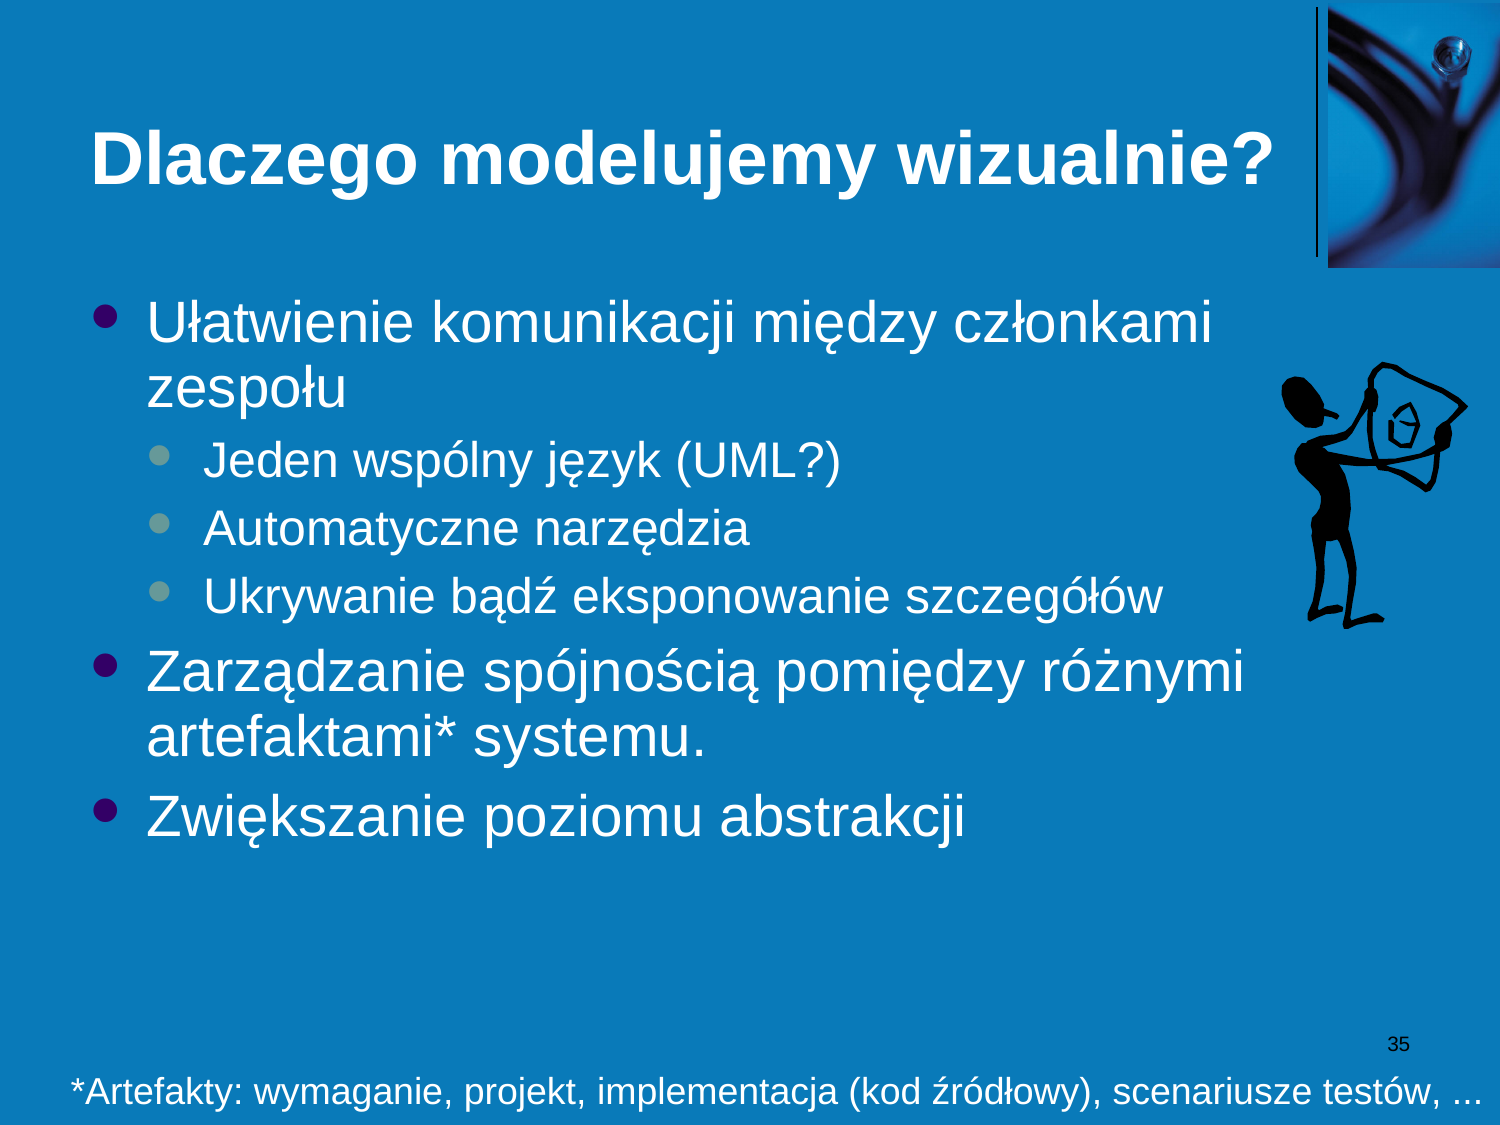

# Dlaczego modelujemy wizualnie?
Ułatwienie komunikacji między członkami zespołu
Jeden wspólny język (UML?)
Automatyczne narzędzia
Ukrywanie bądź eksponowanie szczegółów
Zarządzanie spójnością pomiędzy różnymi artefaktami* systemu.
Zwiększanie poziomu abstrakcji
35
*Artefakty: wymaganie, projekt, implementacja (kod źródłowy), scenariusze testów, ...